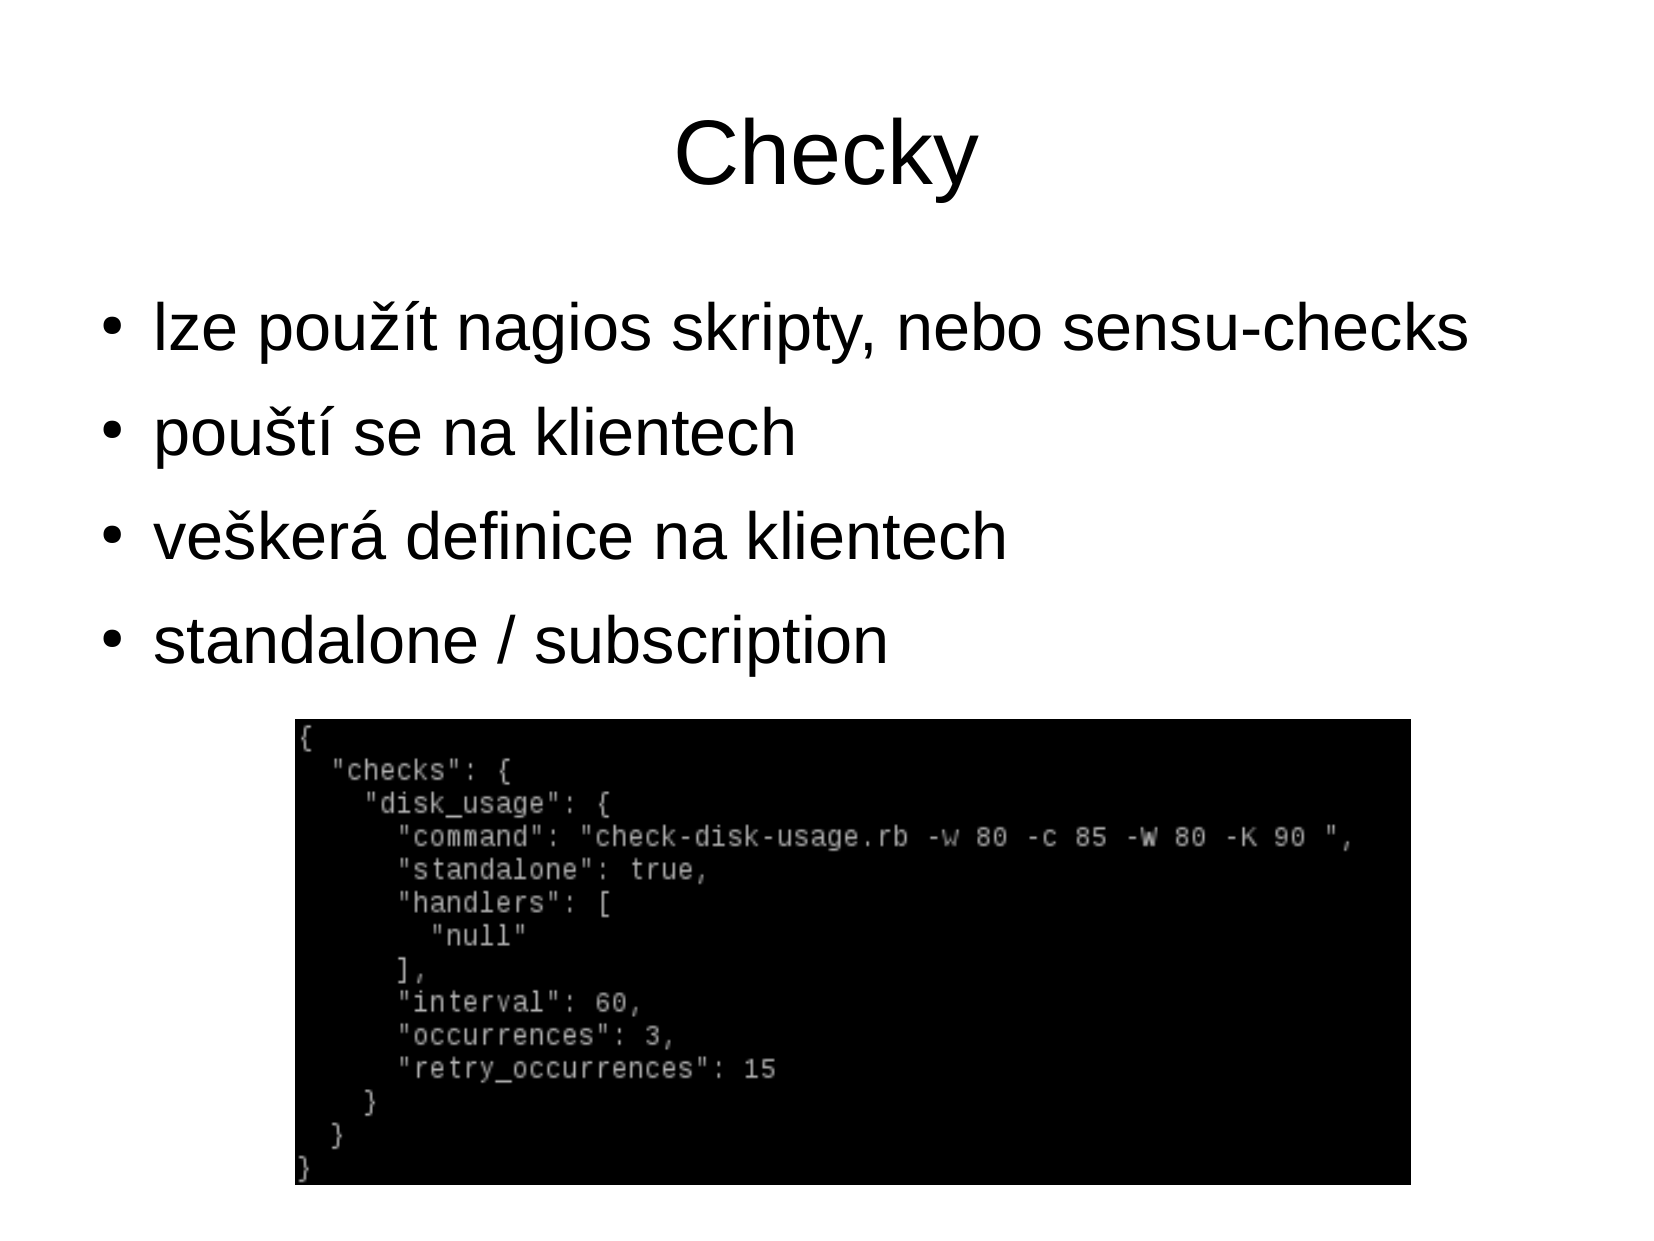

# Checky
lze použít nagios skripty, nebo sensu-checks
pouští se na klientech
veškerá definice na klientech
standalone / subscription